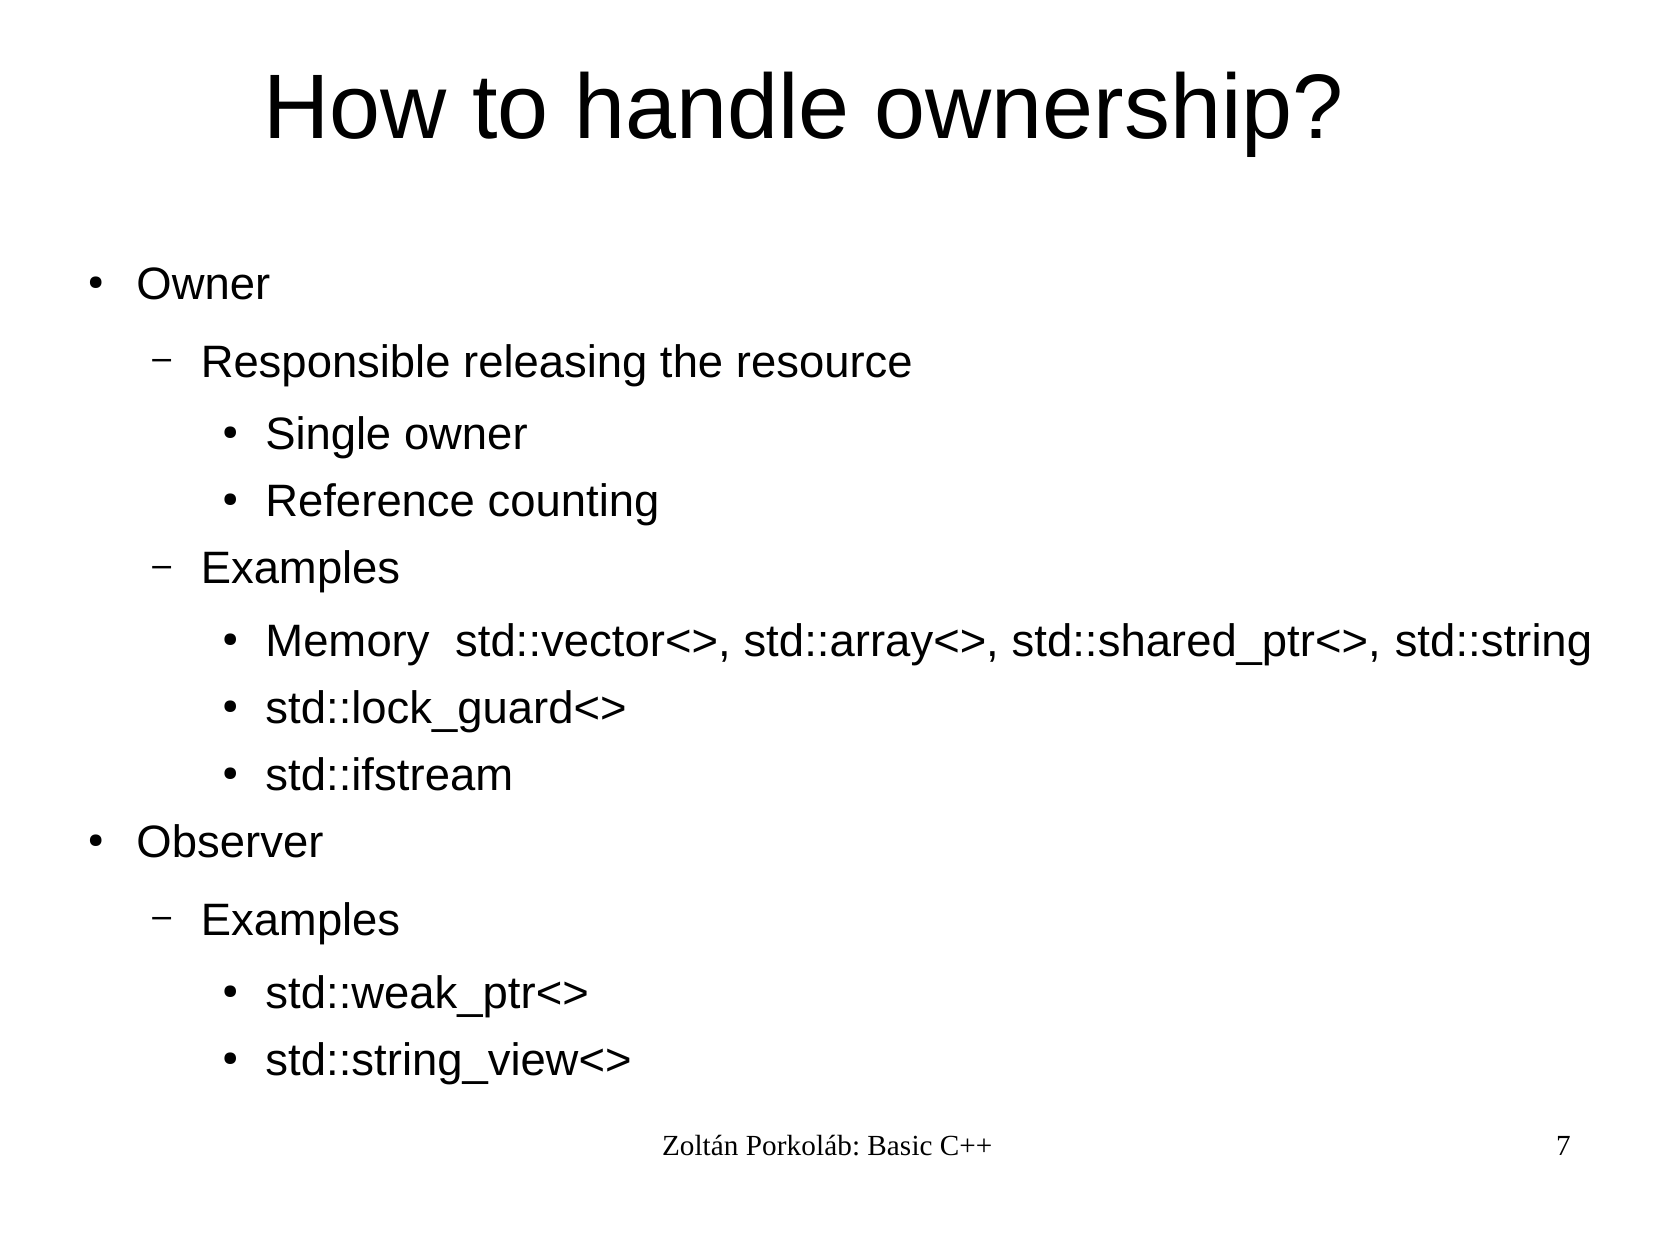

# How to handle ownership?
Owner
Responsible releasing the resource
Single owner
Reference counting
Examples
Memory std::vector<>, std::array<>, std::shared_ptr<>, std::string
std::lock_guard<>
std::ifstream
Observer
Examples
std::weak_ptr<>
std::string_view<>
Zoltán Porkoláb: Basic C++
7